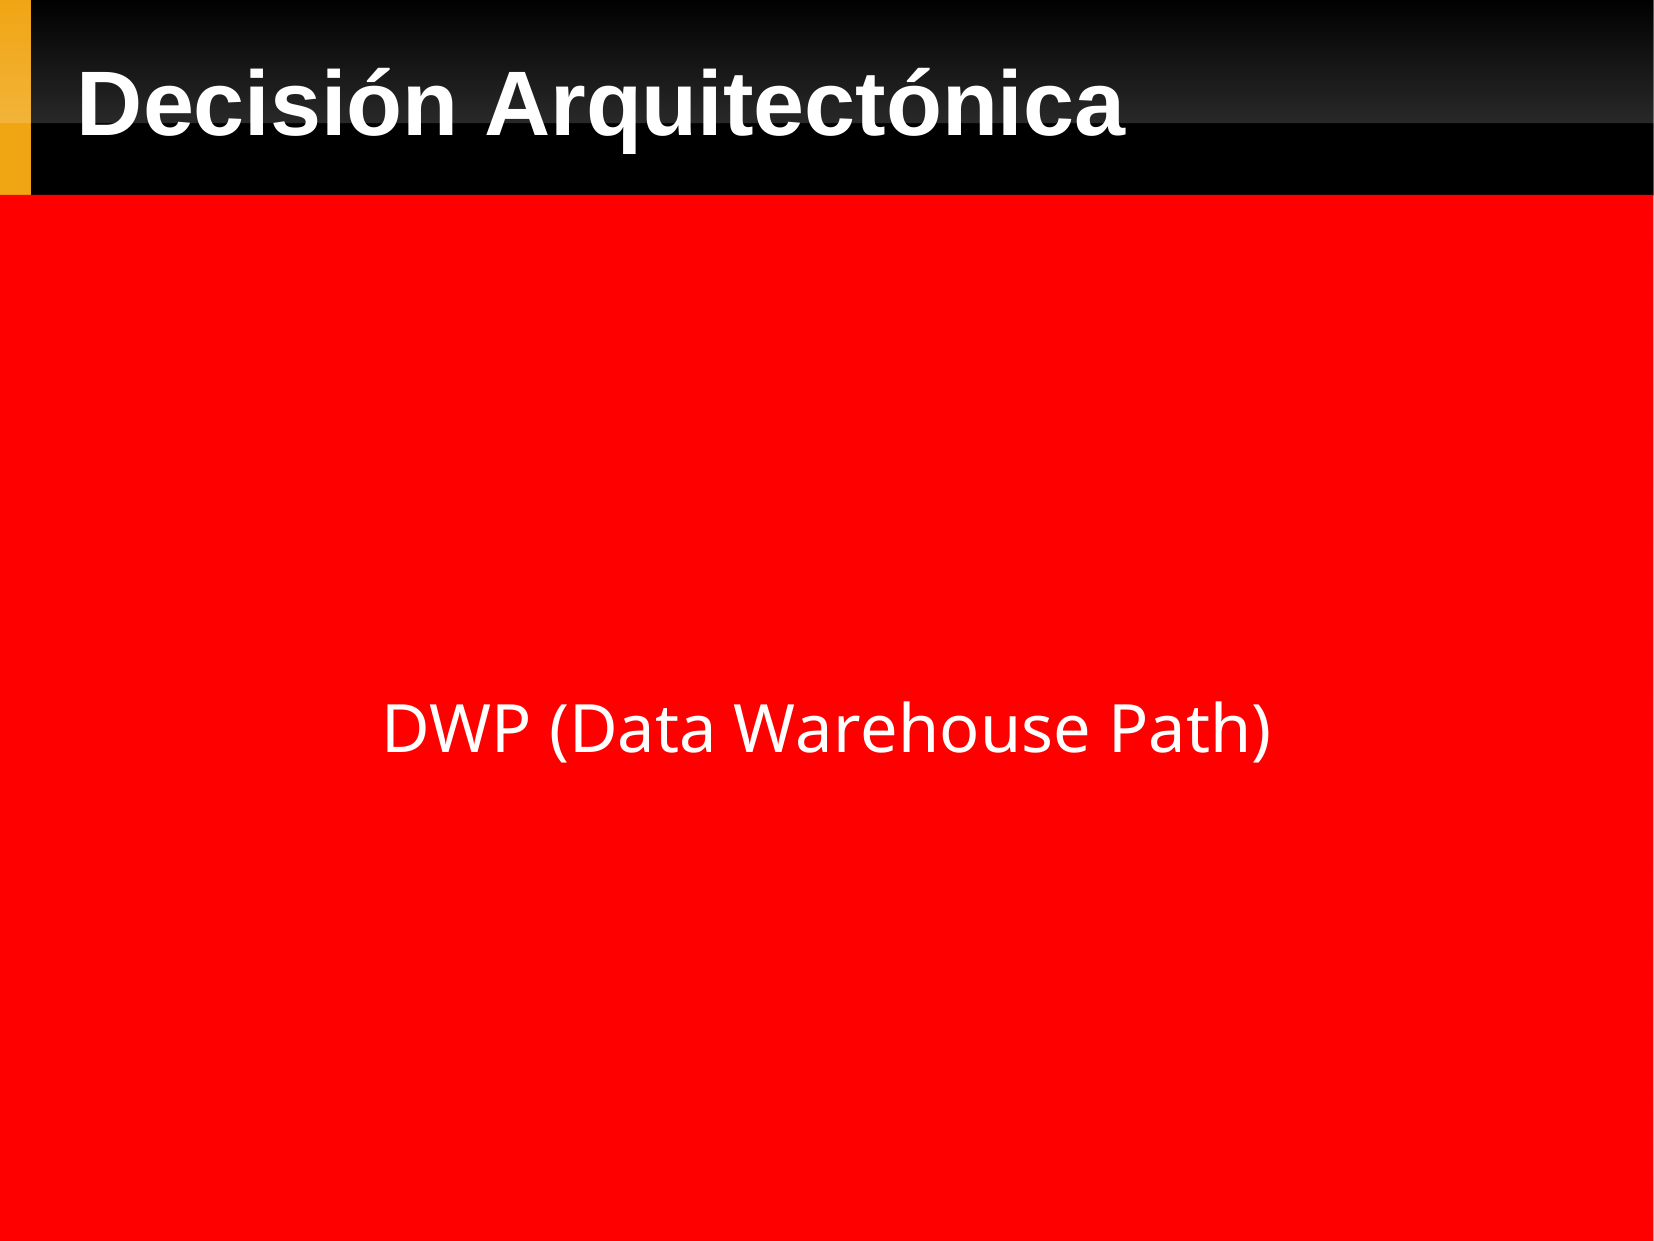

# Decisión Arquitectónica
DWP (Data Warehouse Path)
Un dwp recortado